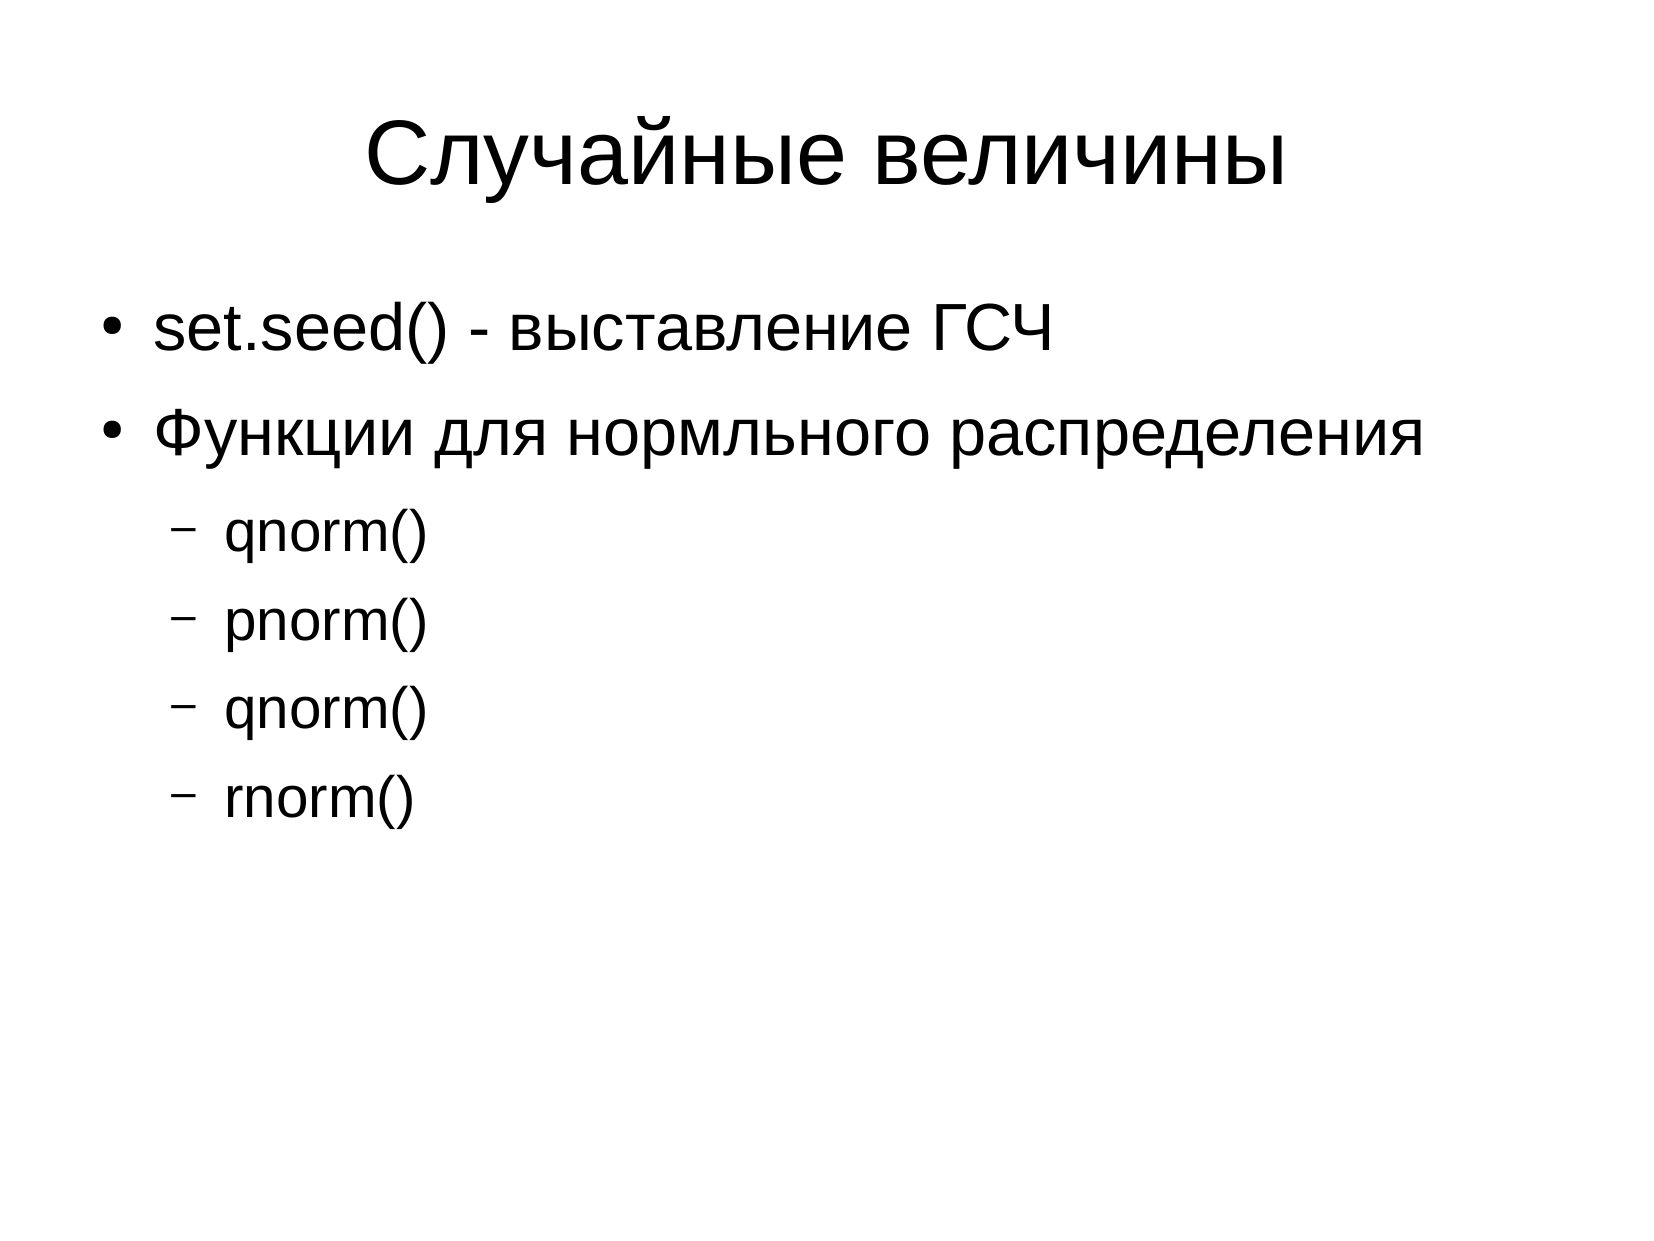

# Случайные величины
set.seed() - выставление ГСЧ
Функции для нормльного распределения
qnorm()
pnorm()
qnorm()
rnorm()